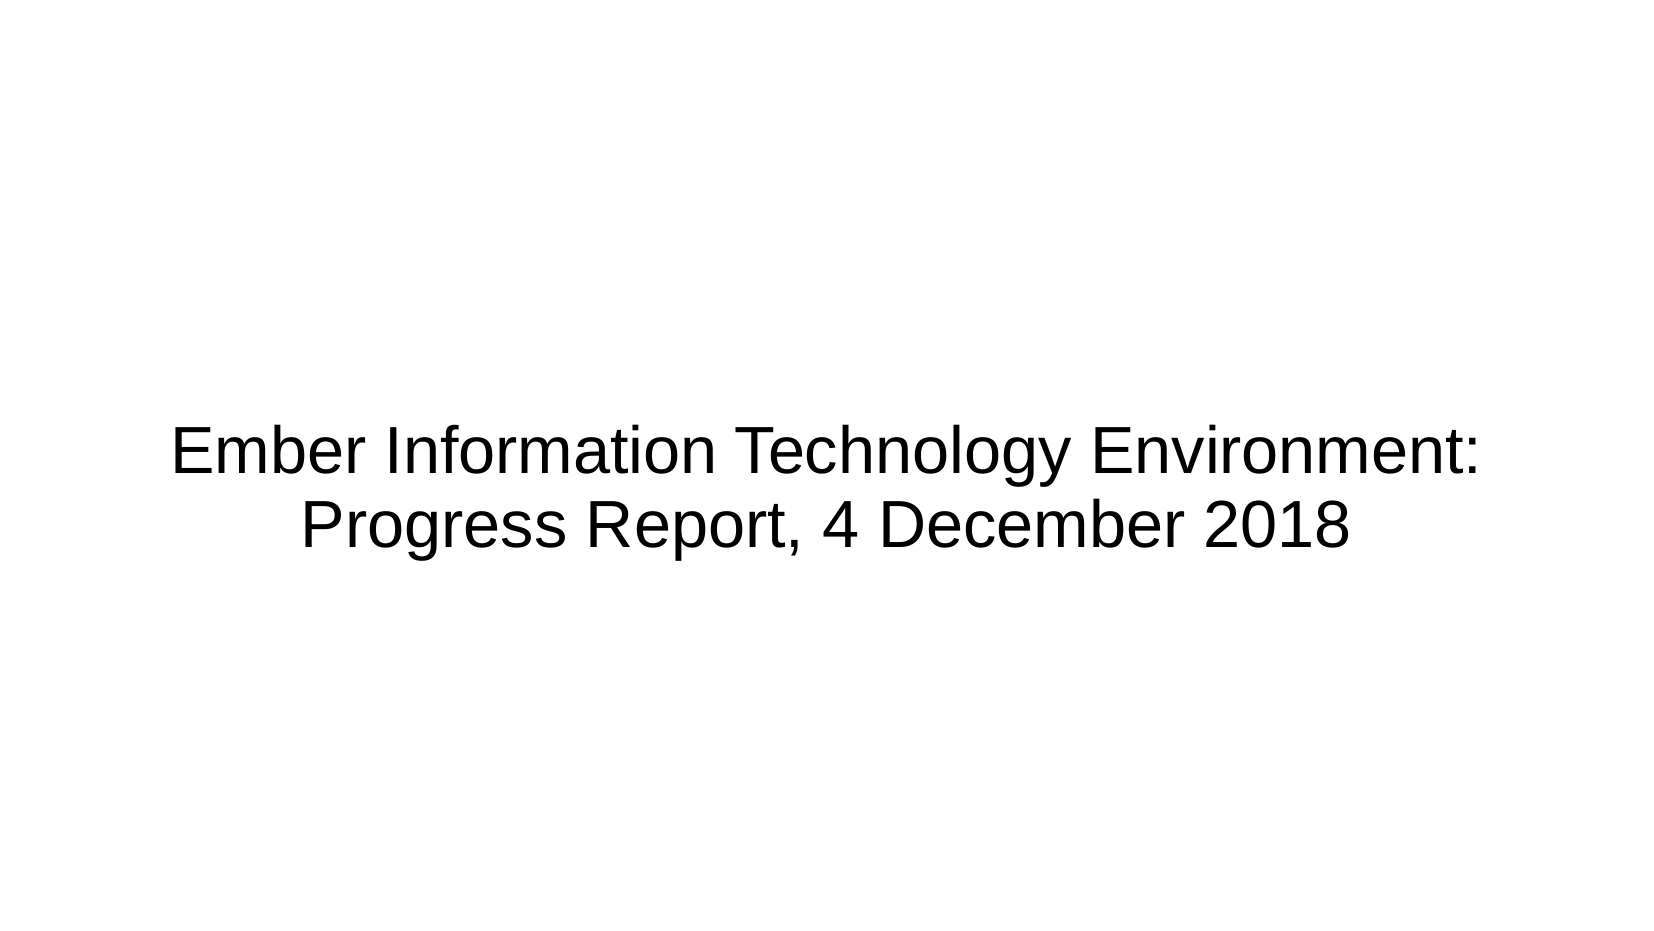

#
Ember Information Technology Environment: Progress Report, 4 December 2018